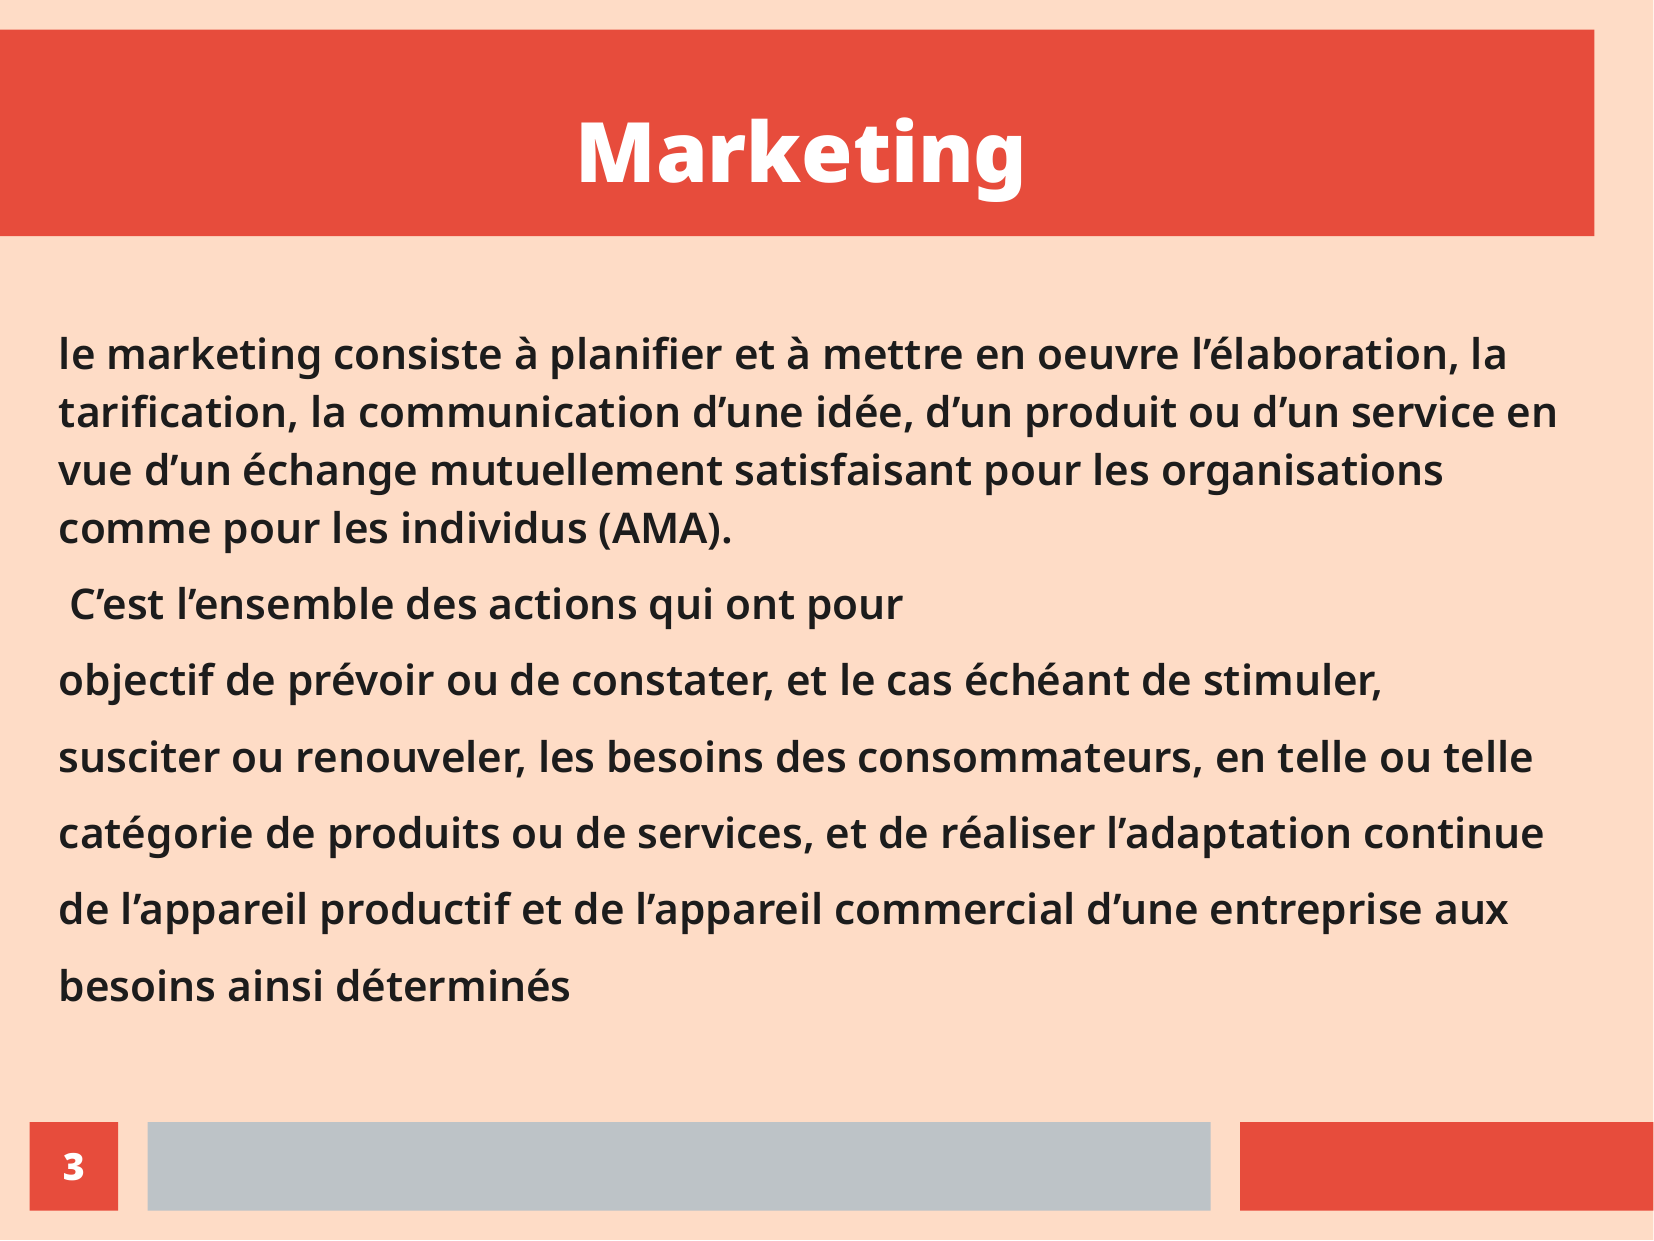

# Marketing
le marketing consiste à planifier et à mettre en oeuvre l’élaboration, la tarification, la communication d’une idée, d’un produit ou d’un service en vue d’un échange mutuellement satisfaisant pour les organisations comme pour les individus (AMA).
 C’est l’ensemble des actions qui ont pour
objectif de prévoir ou de constater, et le cas échéant de stimuler,
susciter ou renouveler, les besoins des consommateurs, en telle ou telle
catégorie de produits ou de services, et de réaliser l’adaptation continue
de l’appareil productif et de l’appareil commercial d’une entreprise aux
besoins ainsi déterminés
3